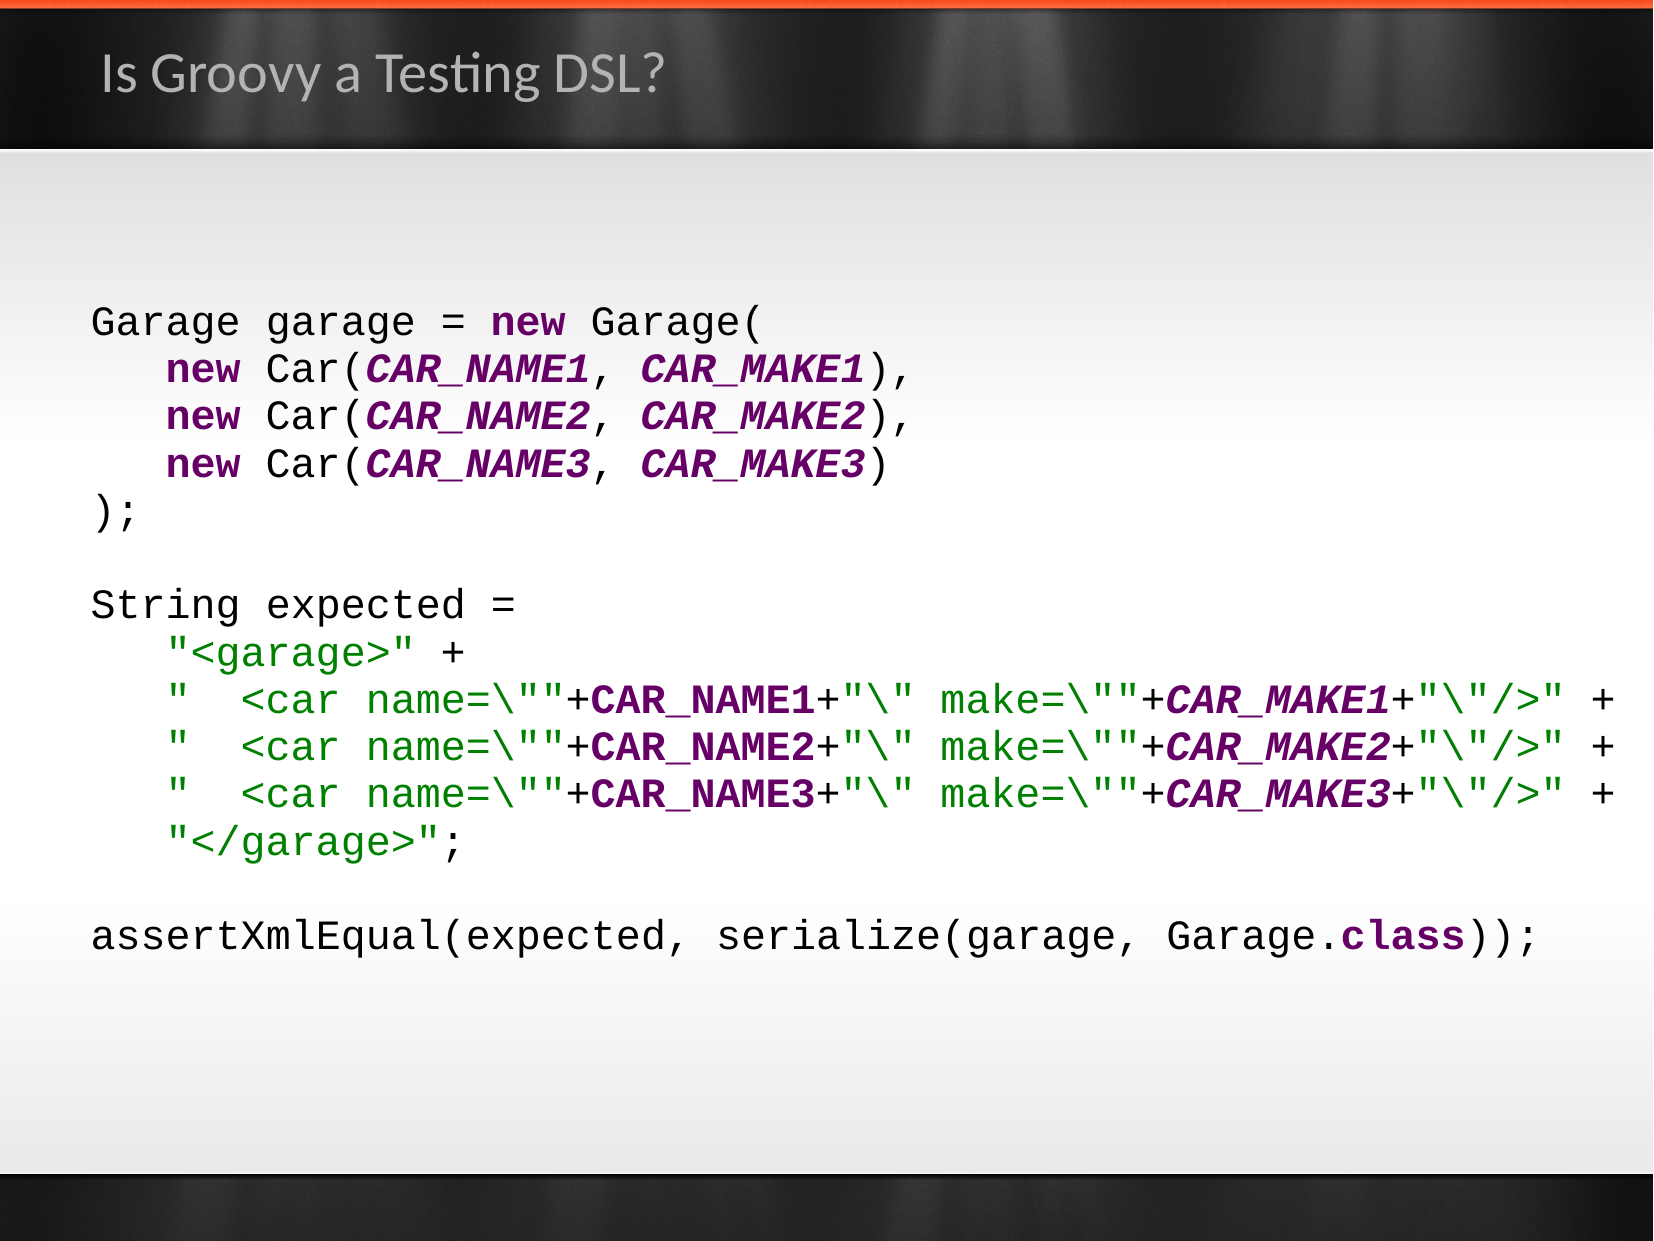

# Is Groovy a Testing DSL?
Garage garage = new Garage(
	new Car(CAR_NAME1, CAR_MAKE1),
	new Car(CAR_NAME2, CAR_MAKE2),
	new Car(CAR_NAME3, CAR_MAKE3)
);
String expected =
	"<garage>" +
	" <car name=\""+CAR_NAME1+"\" make=\""+CAR_MAKE1+"\"/>" +
	" <car name=\""+CAR_NAME2+"\" make=\""+CAR_MAKE2+"\"/>" +
 	" <car name=\""+CAR_NAME3+"\" make=\""+CAR_MAKE3+"\"/>" +
	"</garage>";
assertXmlEqual(expected, serialize(garage, Garage.class));